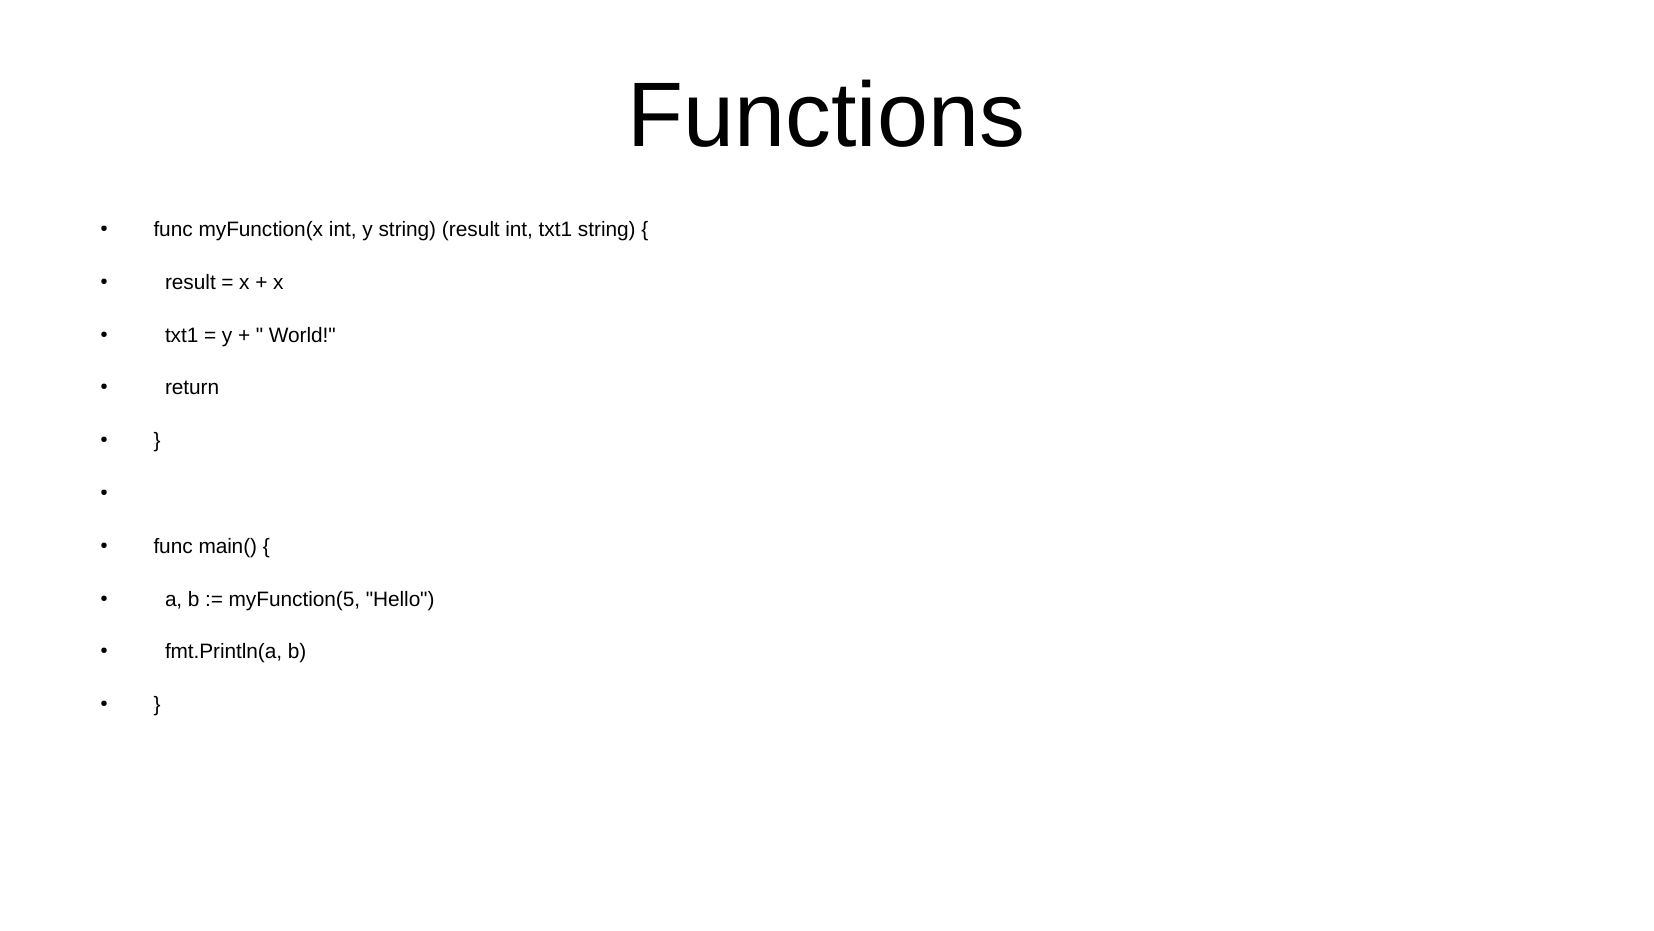

# Functions
func myFunction(x int, y string) (result int, txt1 string) {
 result = x + x
 txt1 = y + " World!"
 return
}
func main() {
 a, b := myFunction(5, "Hello")
 fmt.Println(a, b)
}